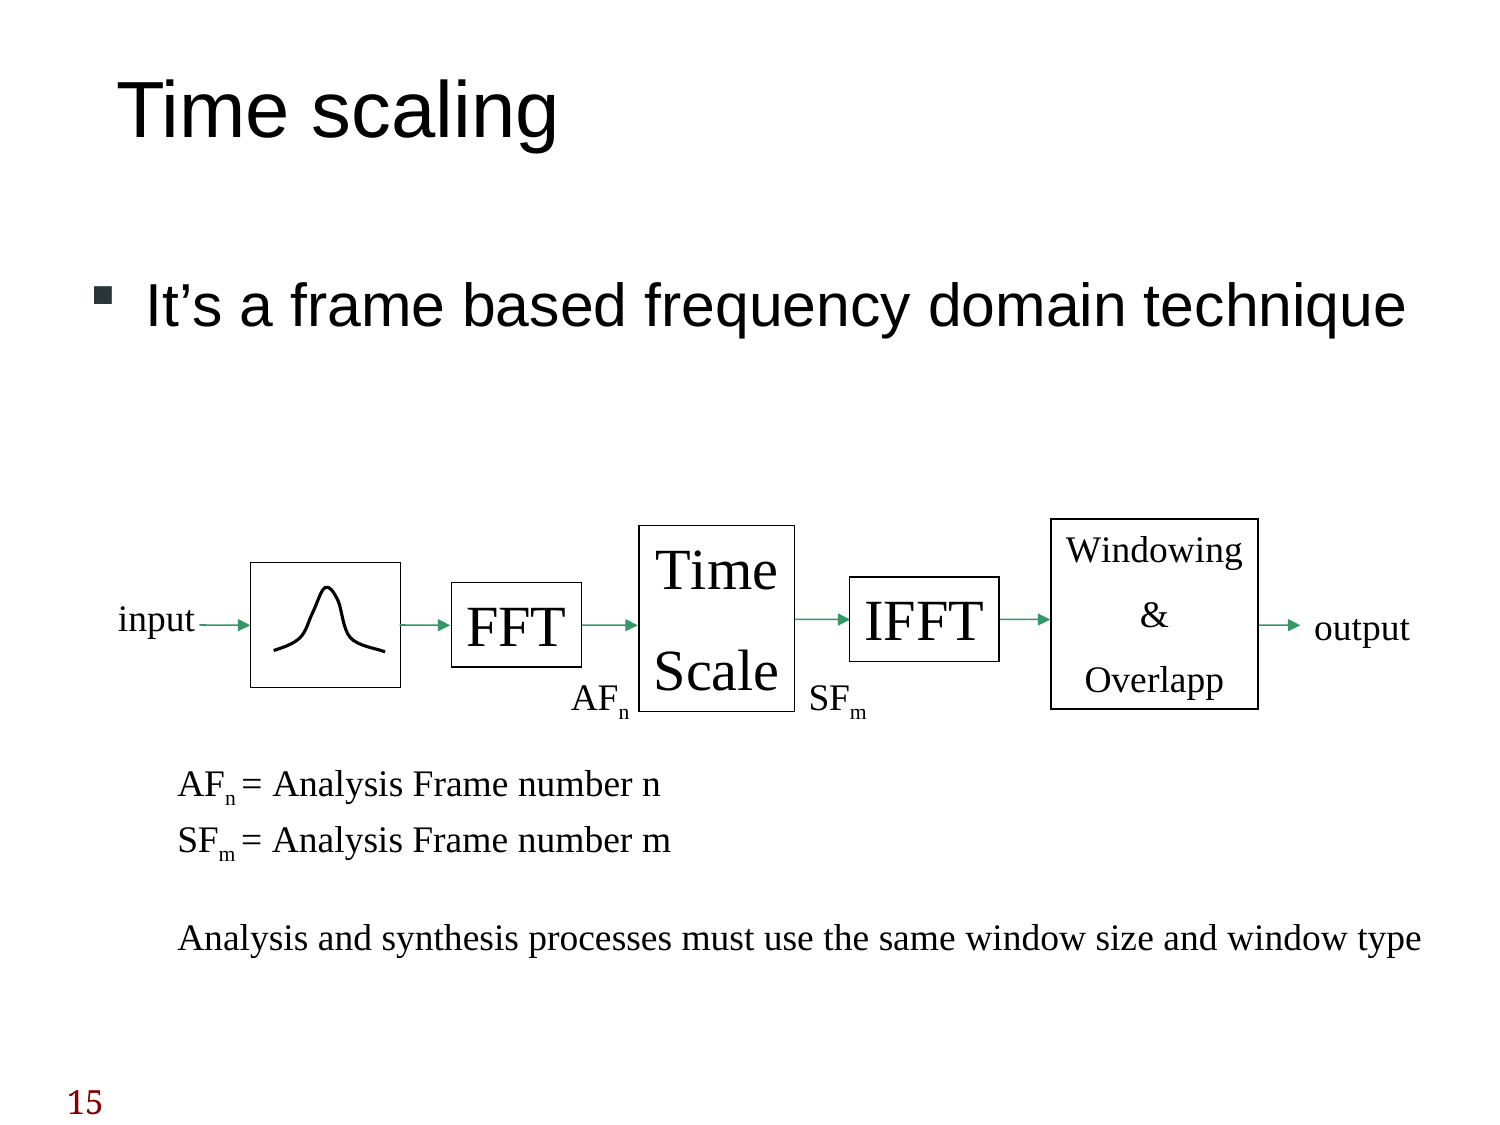

# Time scaling
It’s a frame based frequency domain technique
Windowing
&
Overlapp
Time
Scale
IFFT
FFT
input
output
AFn
SFm
AFn = Analysis Frame number n
SFm = Analysis Frame number m
Analysis and synthesis processes must use the same window size and window type